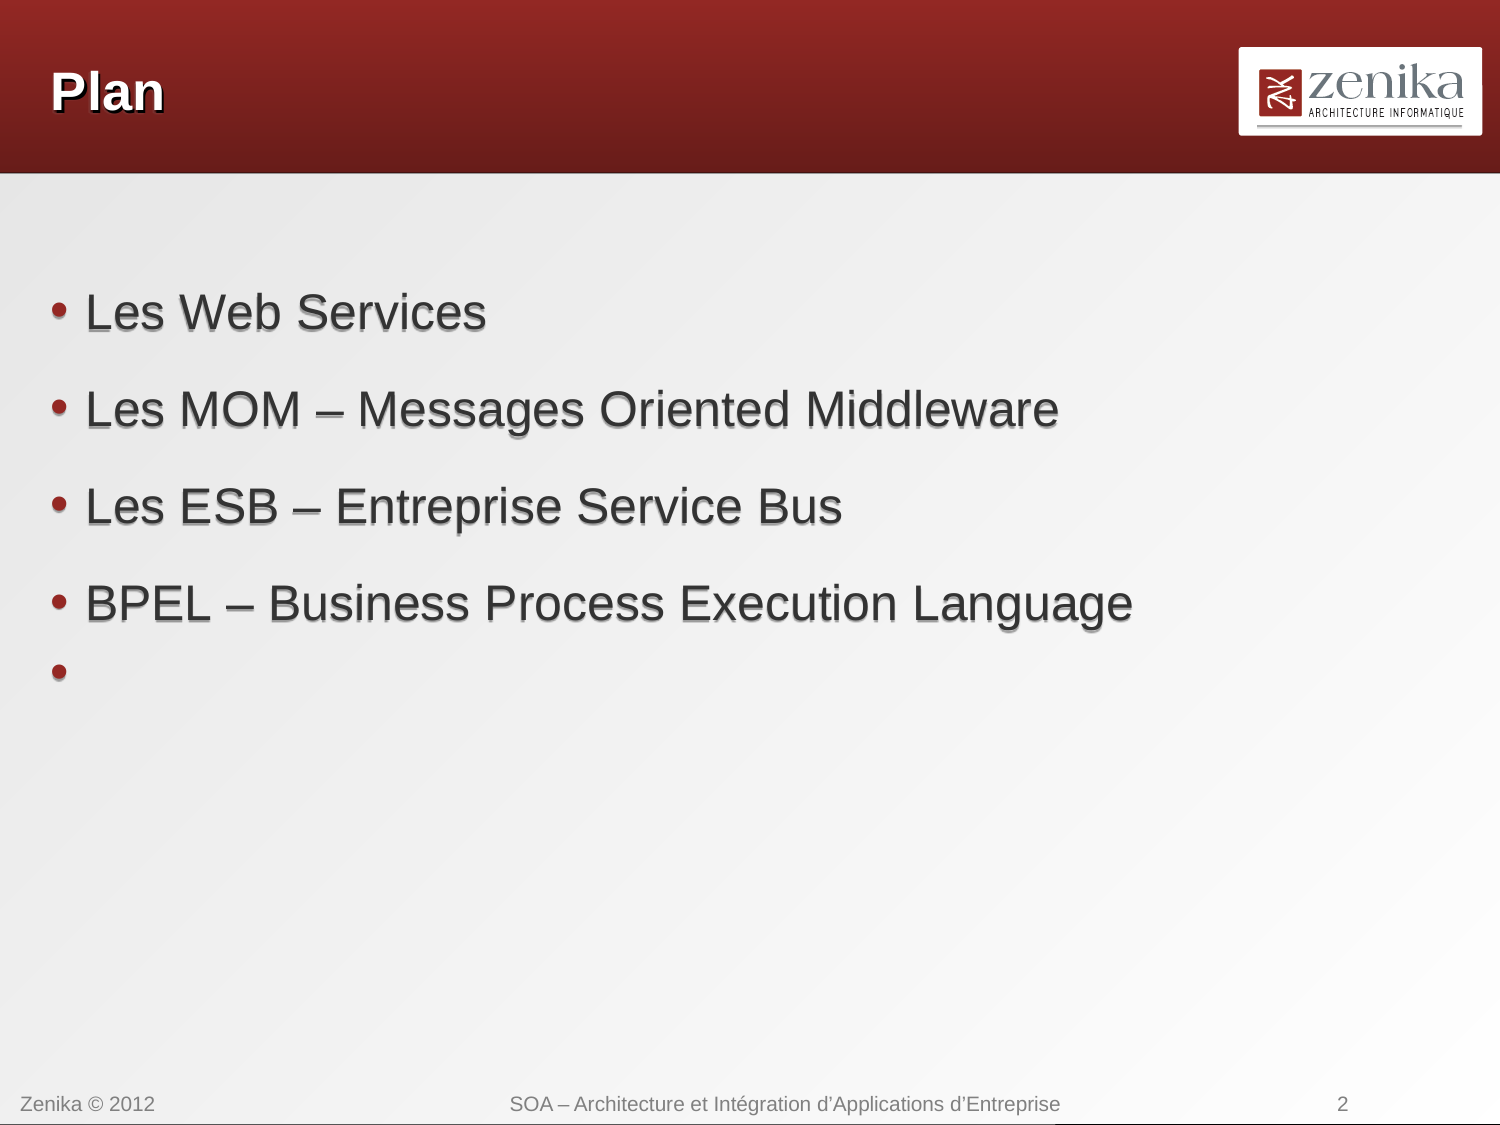

# Plan
Les Web Services
Les MOM – Messages Oriented Middleware
Les ESB – Entreprise Service Bus
BPEL – Business Process Execution Language